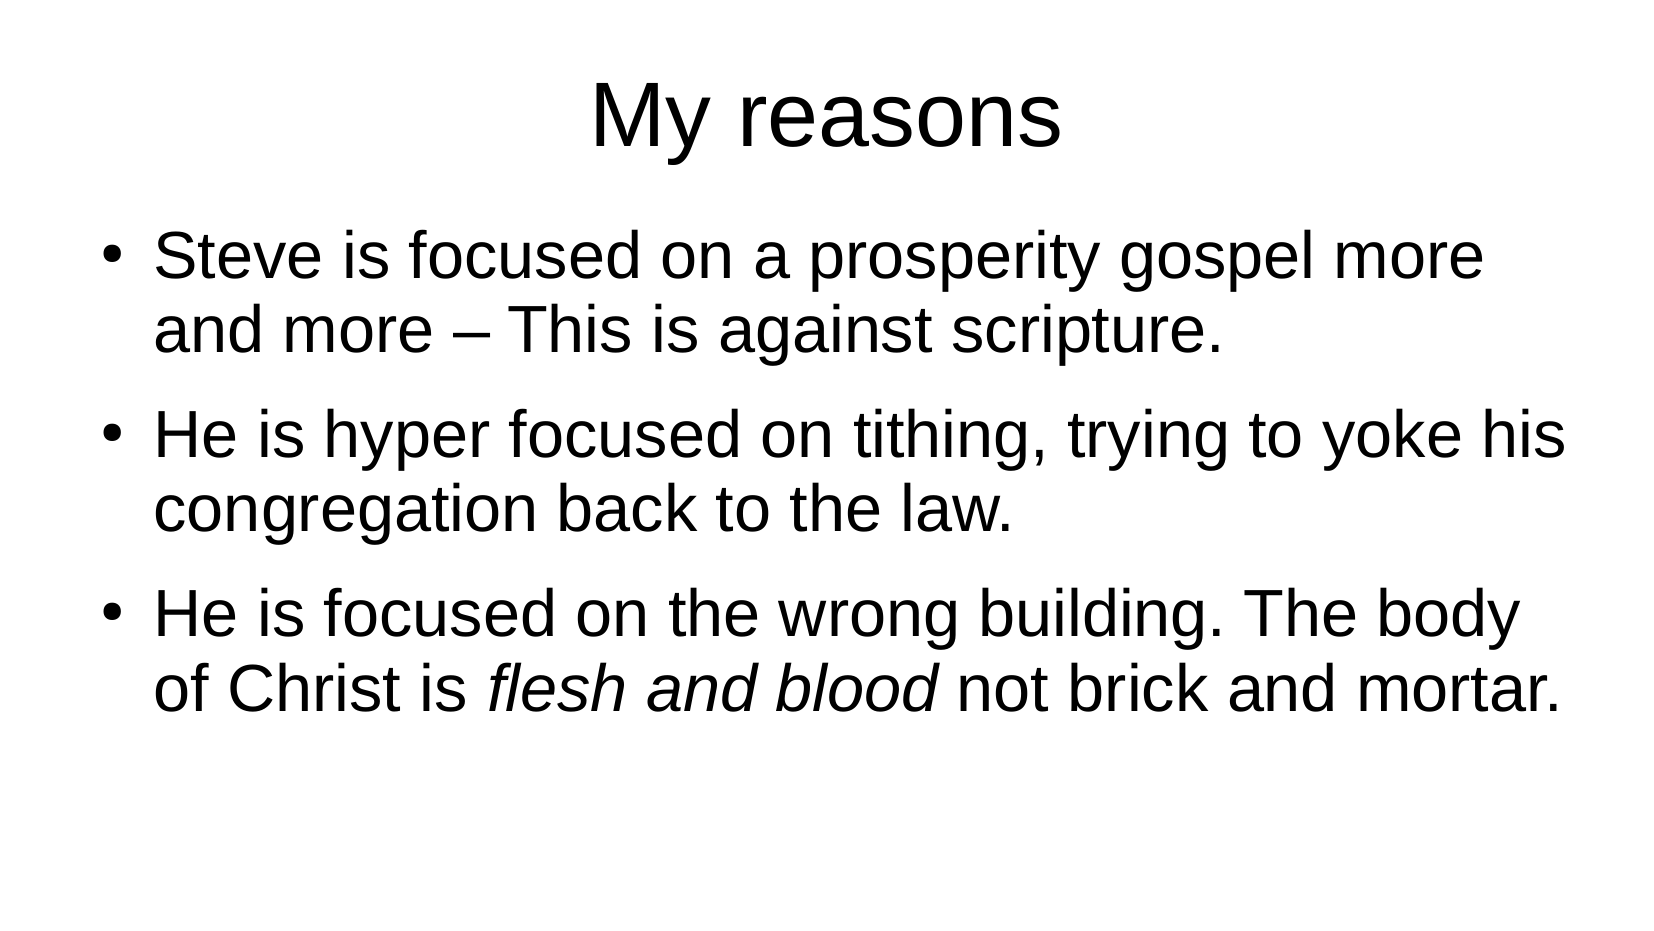

# My reasons
Steve is focused on a prosperity gospel more and more – This is against scripture.
He is hyper focused on tithing, trying to yoke his congregation back to the law.
He is focused on the wrong building. The body of Christ is flesh and blood not brick and mortar.